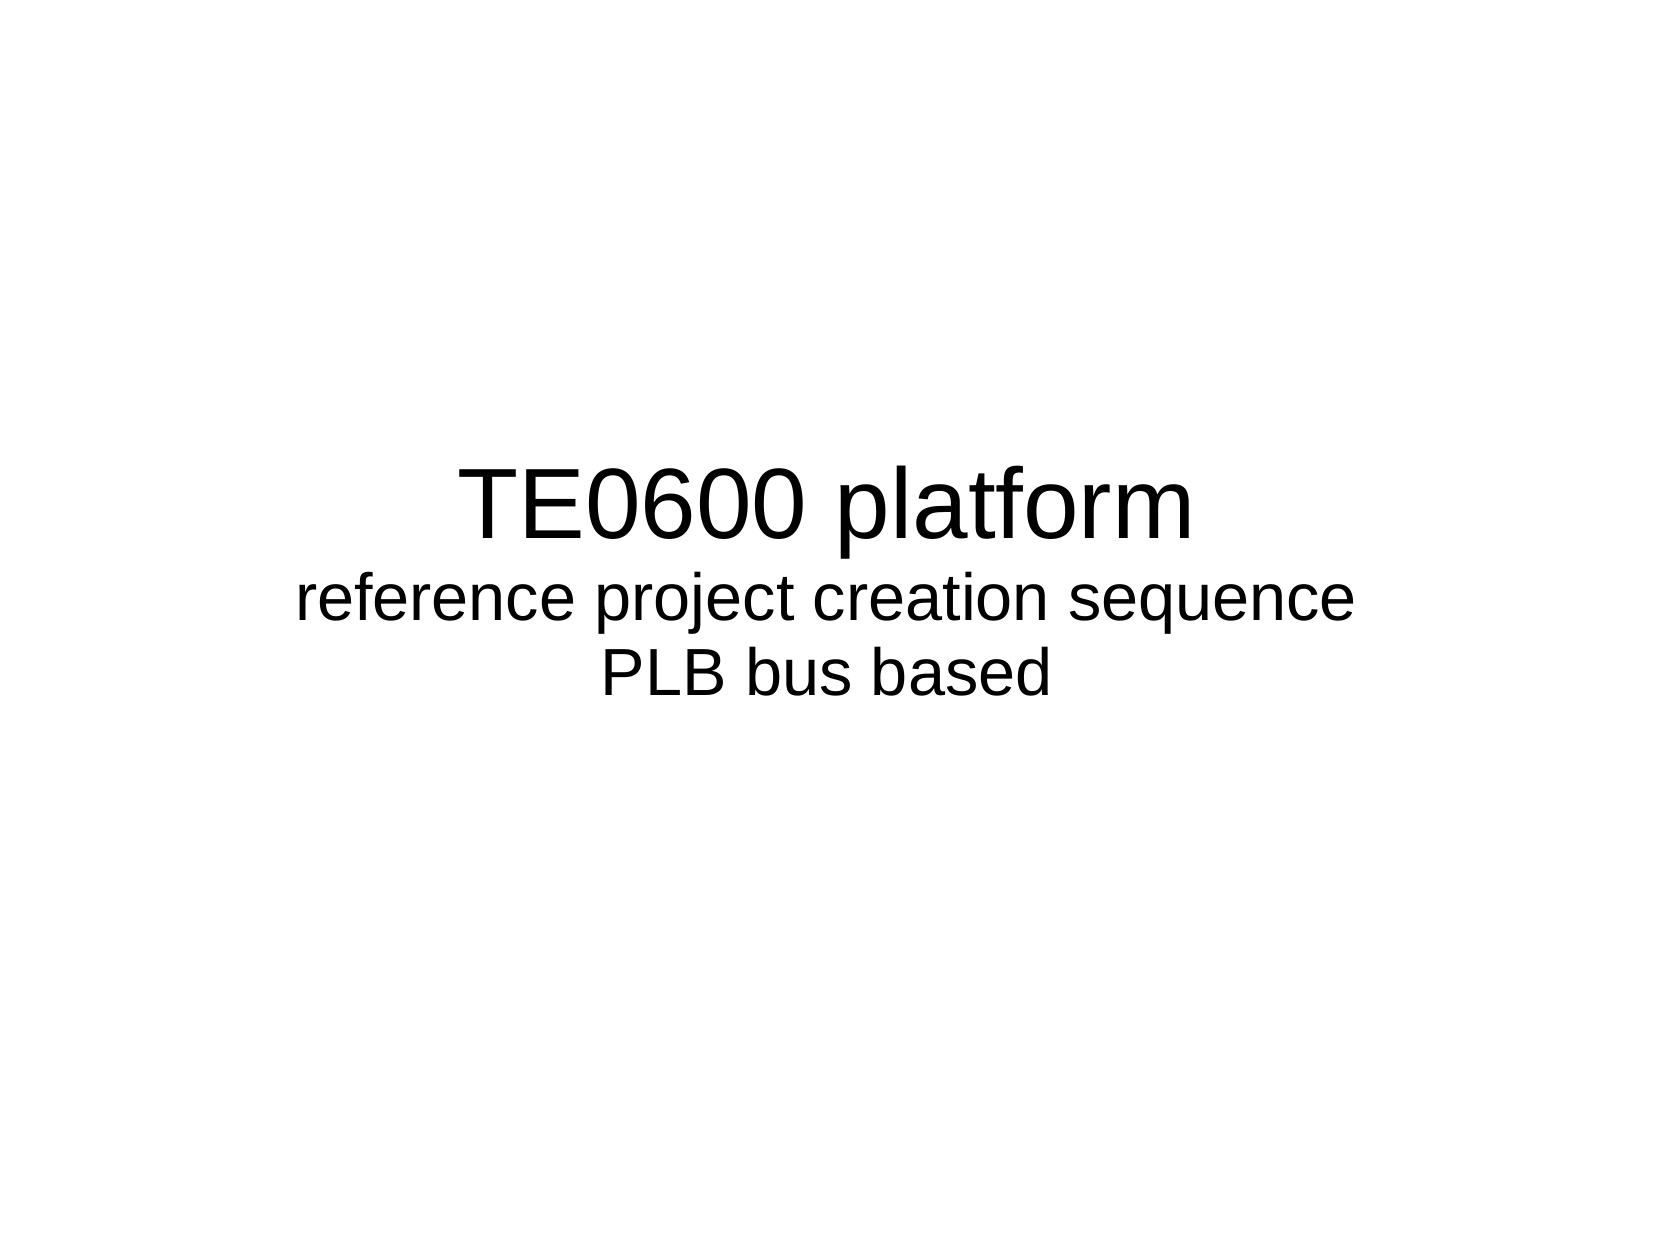

# TE0600 platform
reference project creation sequence
PLB bus based